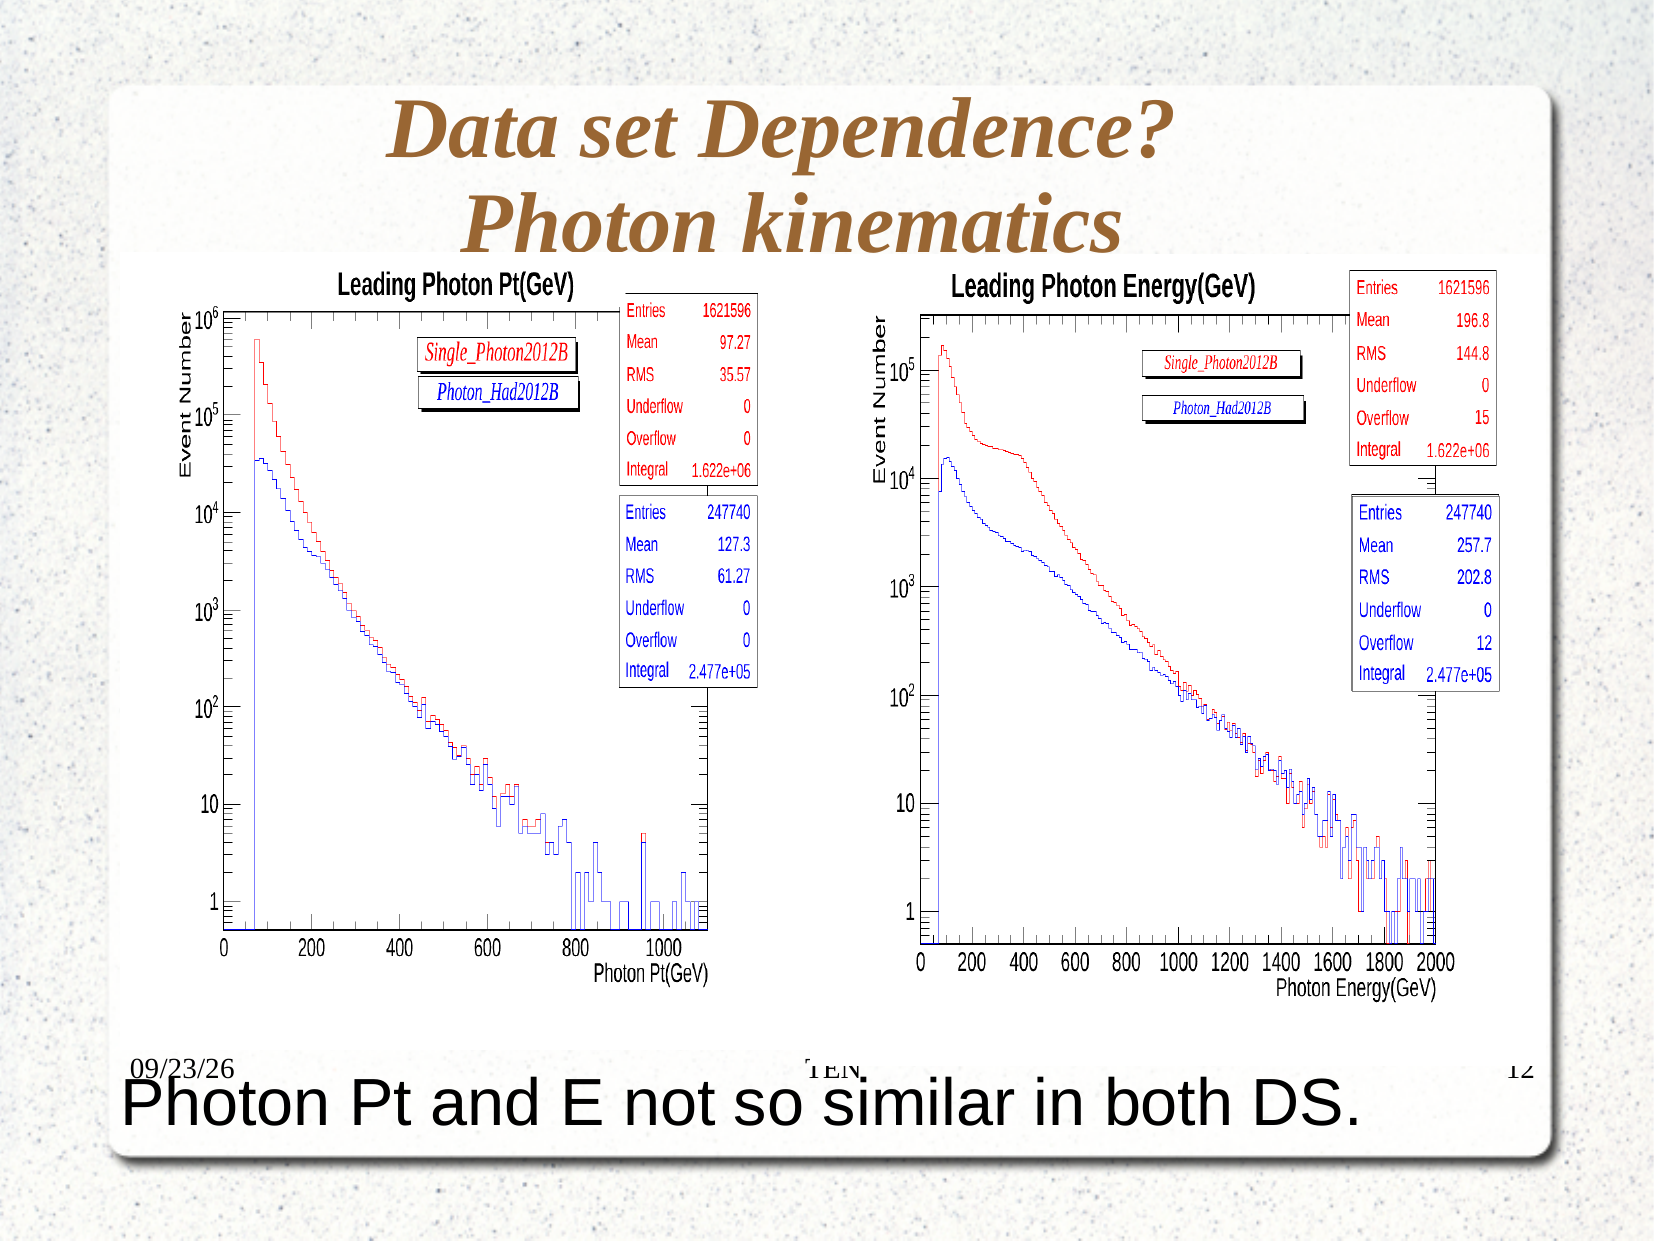

# Data set Dependence? Photon kinematics
Photon Pt and E not so similar in both DS.
TEN
12